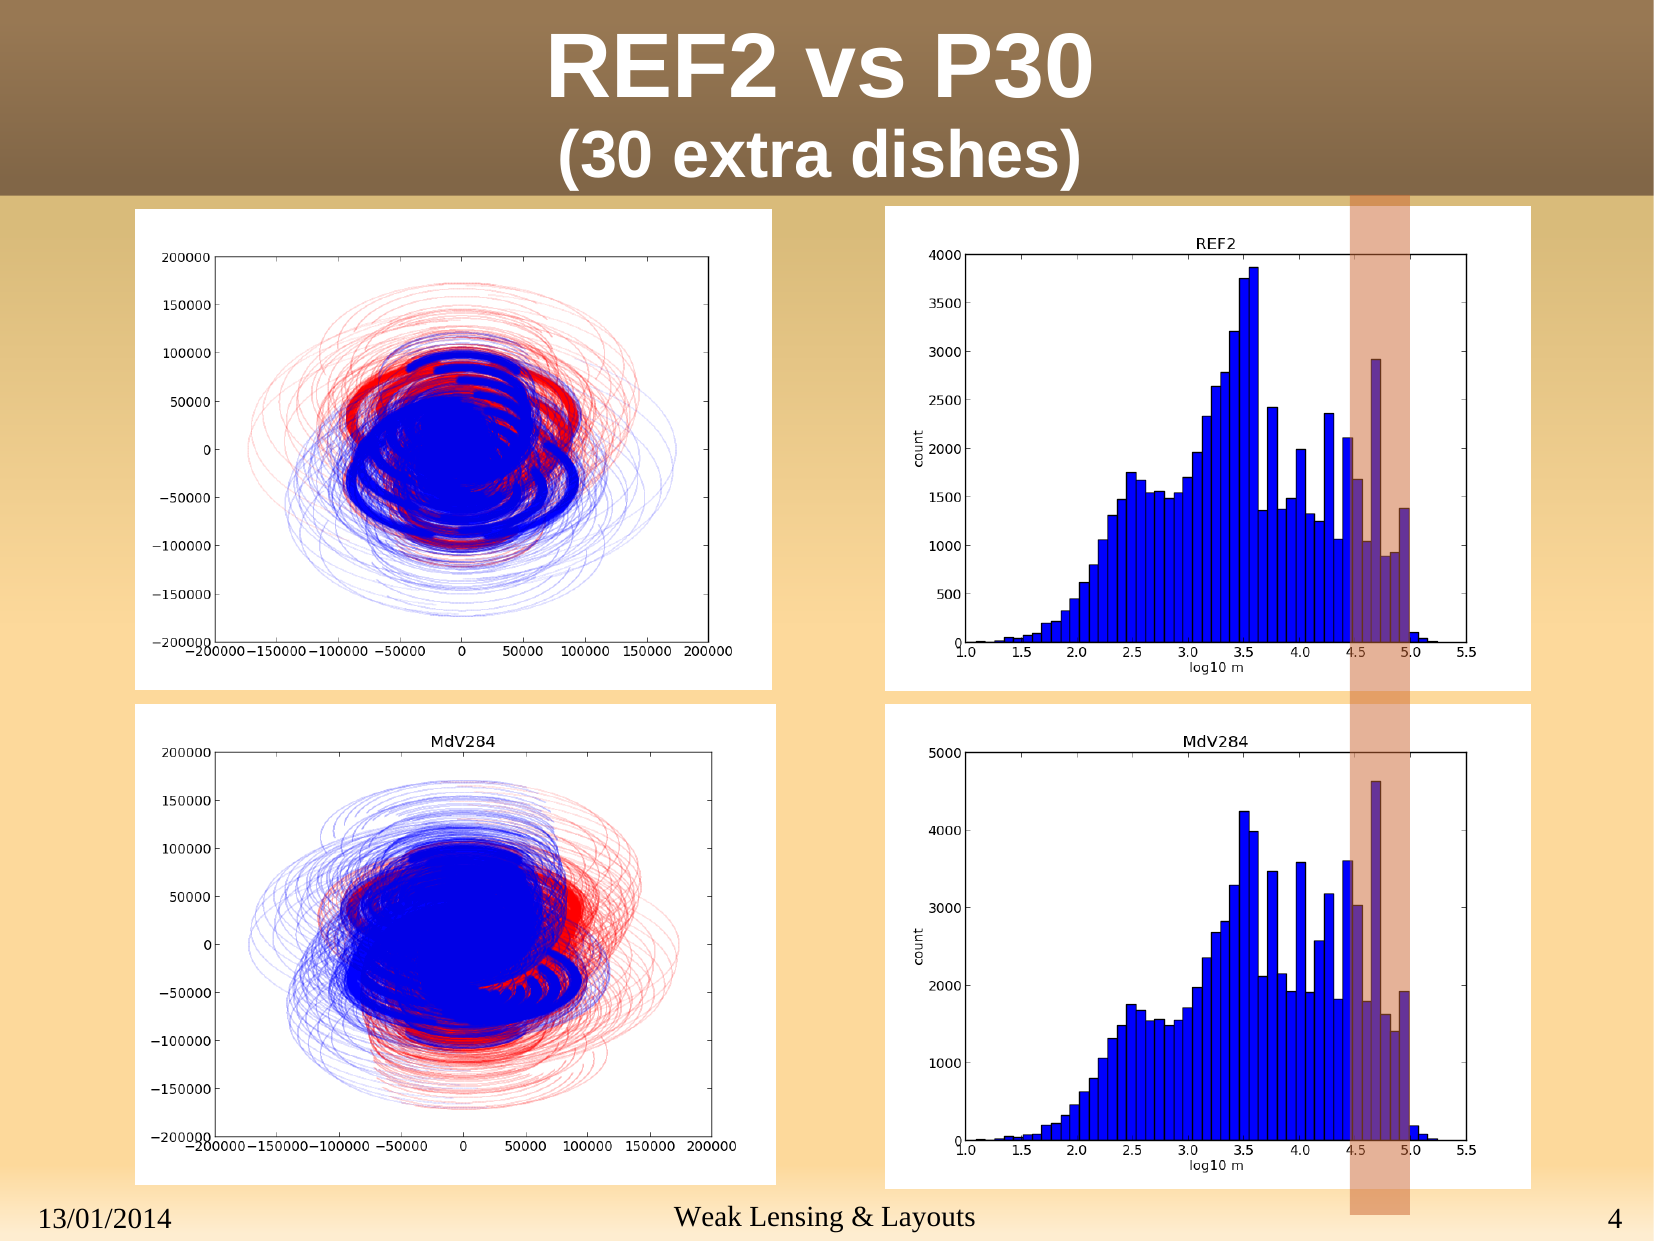

# REF2 vs P30 (30 extra dishes)
Weak Lensing & Layouts
13/01/2014
4